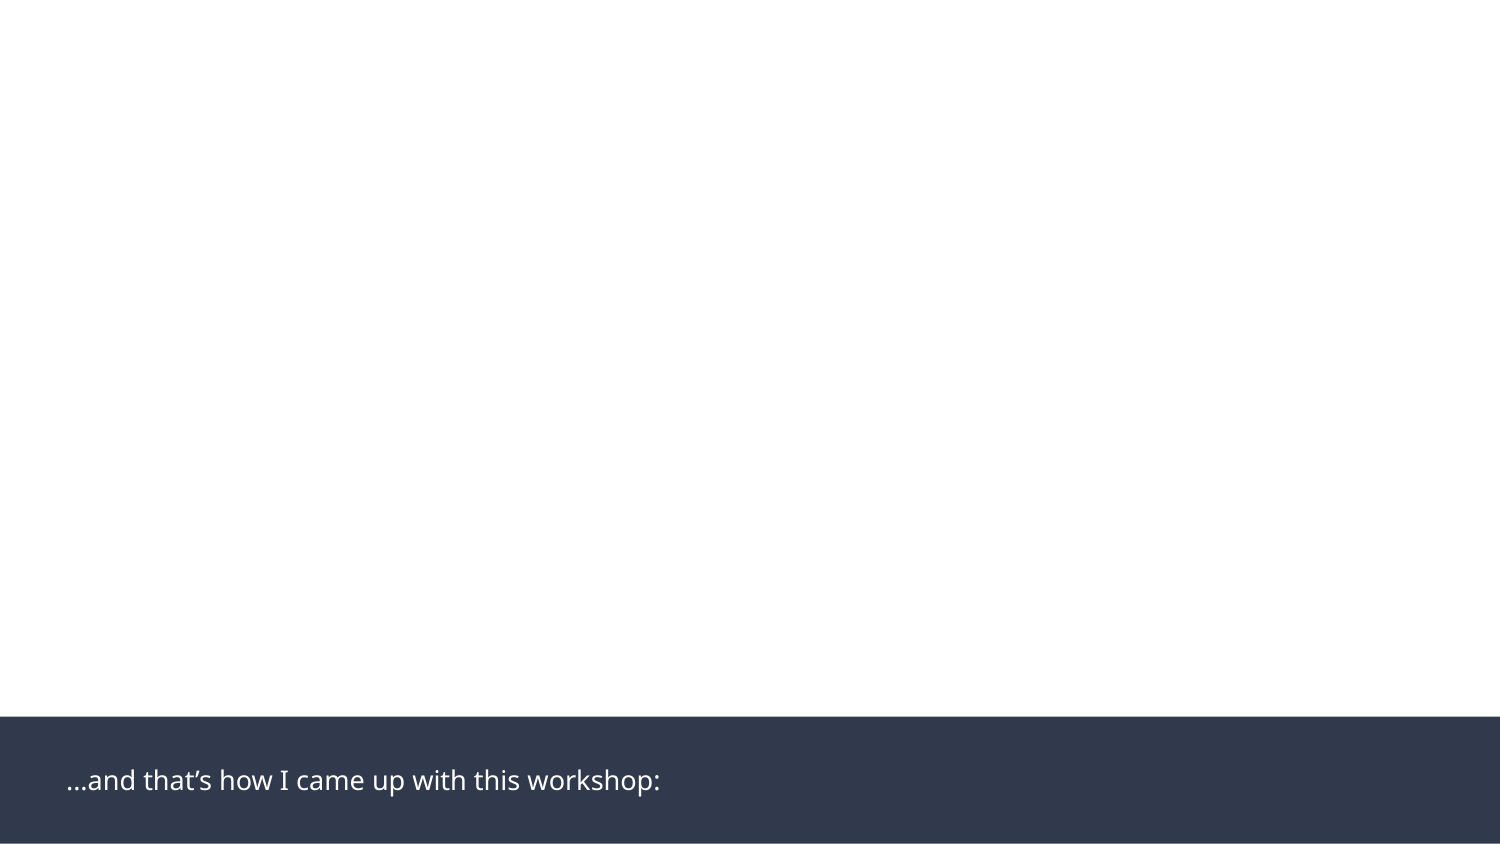

# ...and that’s how I came up with this workshop: